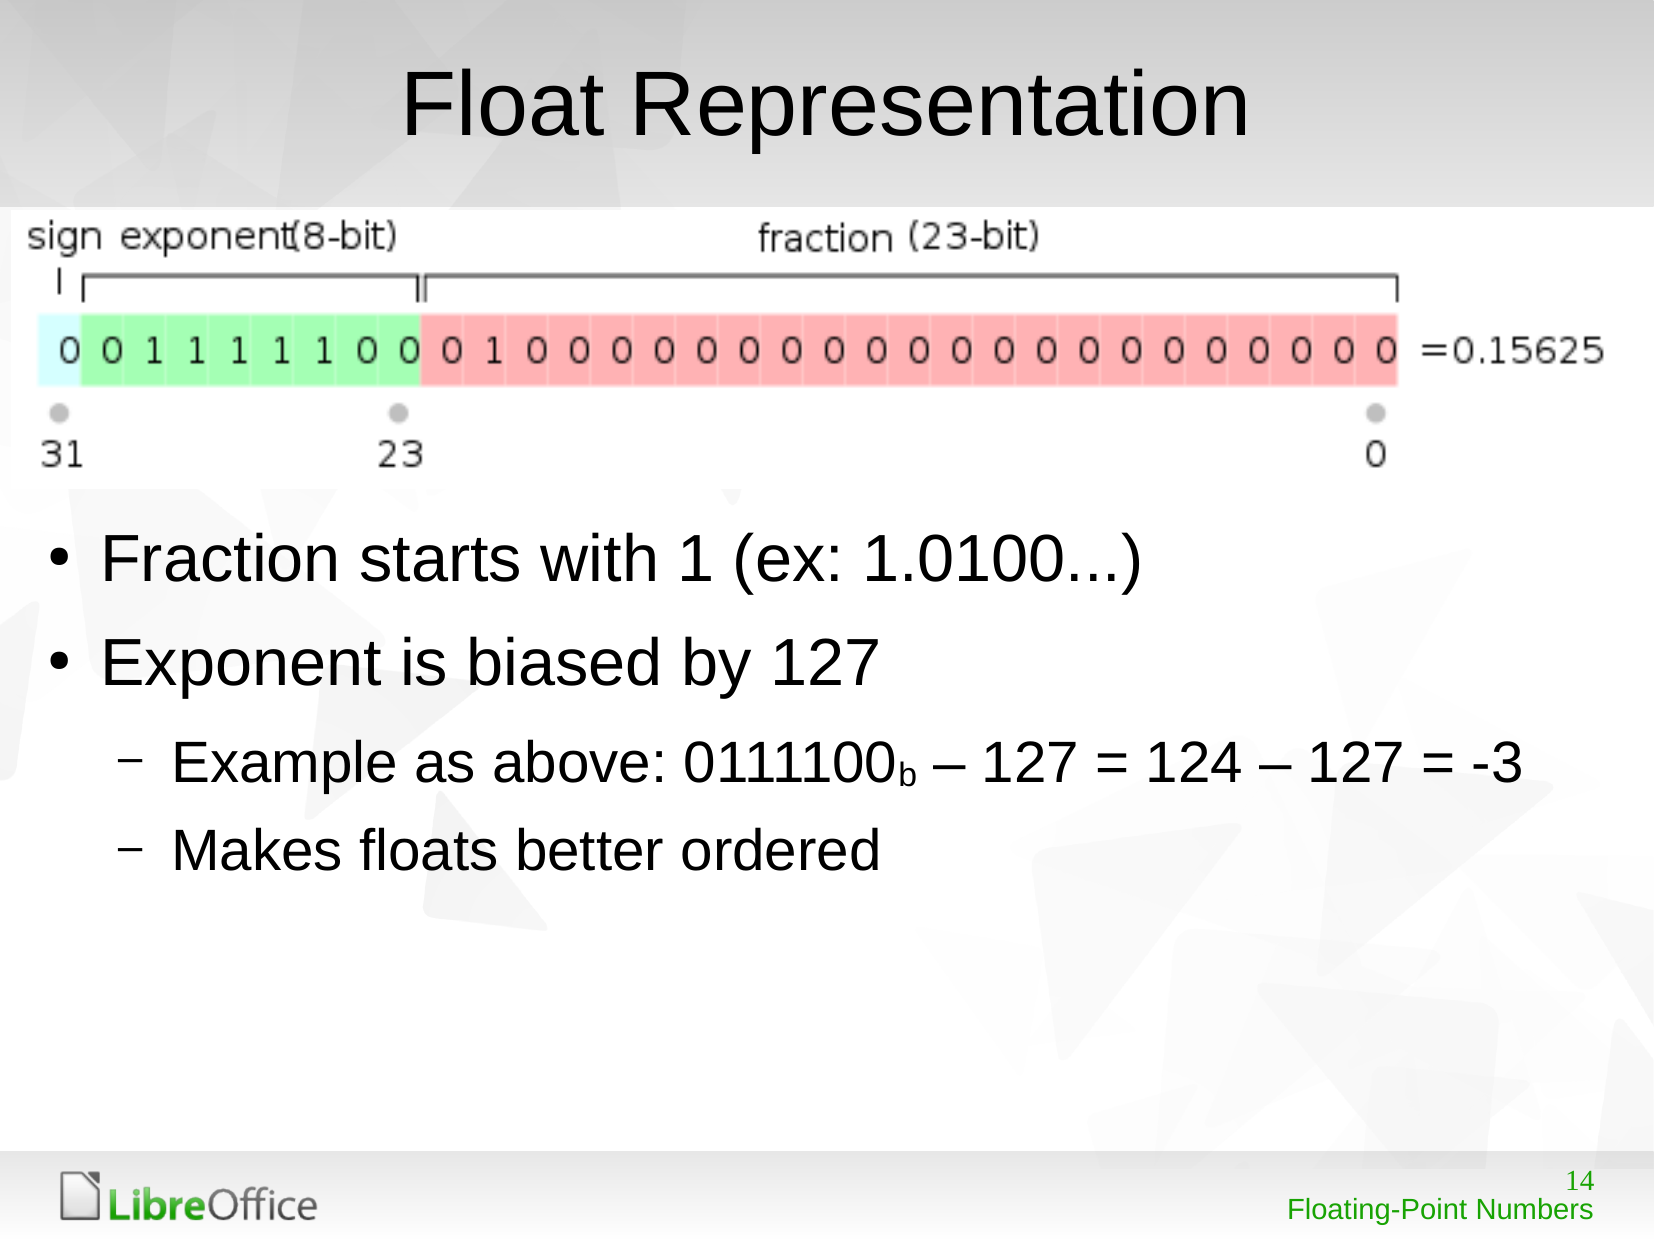

# Float Representation
Fraction starts with 1 (ex: 1.0100...)
Exponent is biased by 127
Example as above: 0111100b – 127 = 124 – 127 = -3
Makes floats better ordered
14
Floating-Point Numbers